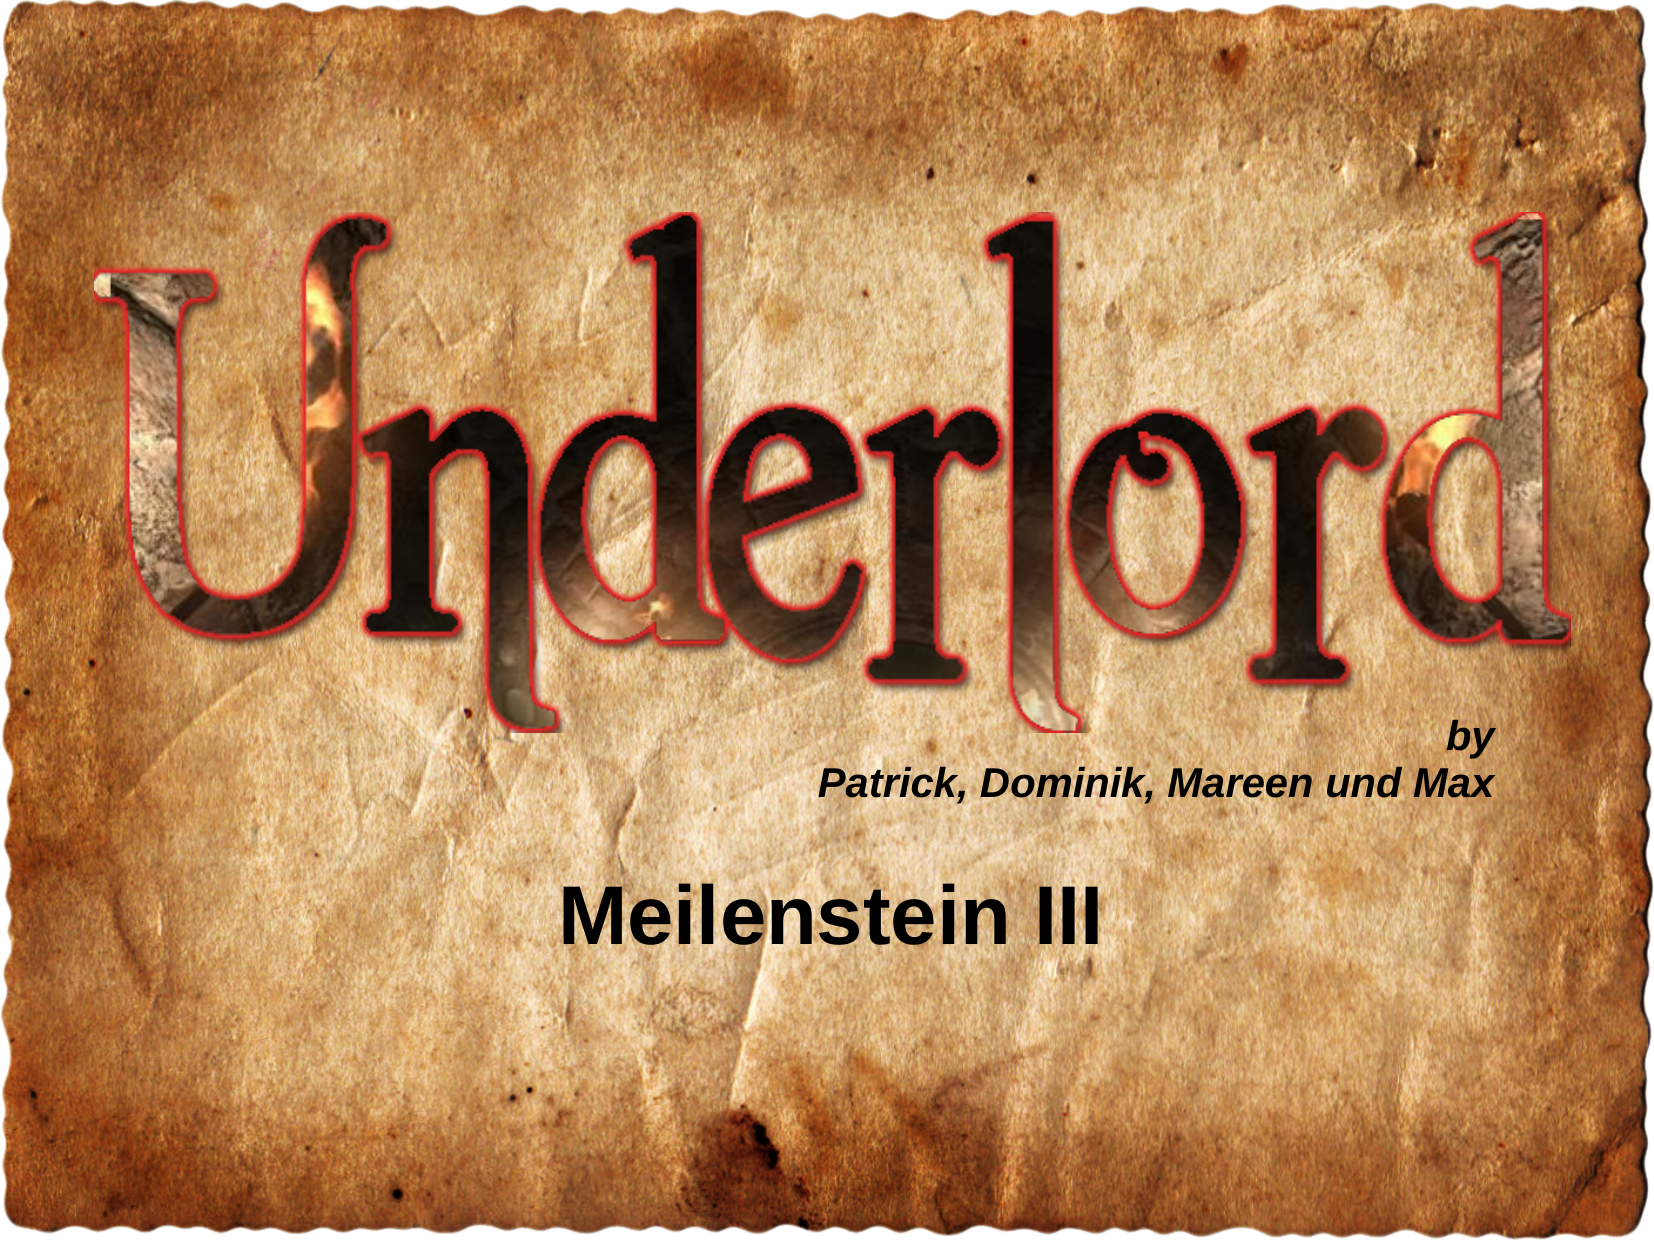

by
Patrick, Dominik, Mareen und Max
Meilenstein III